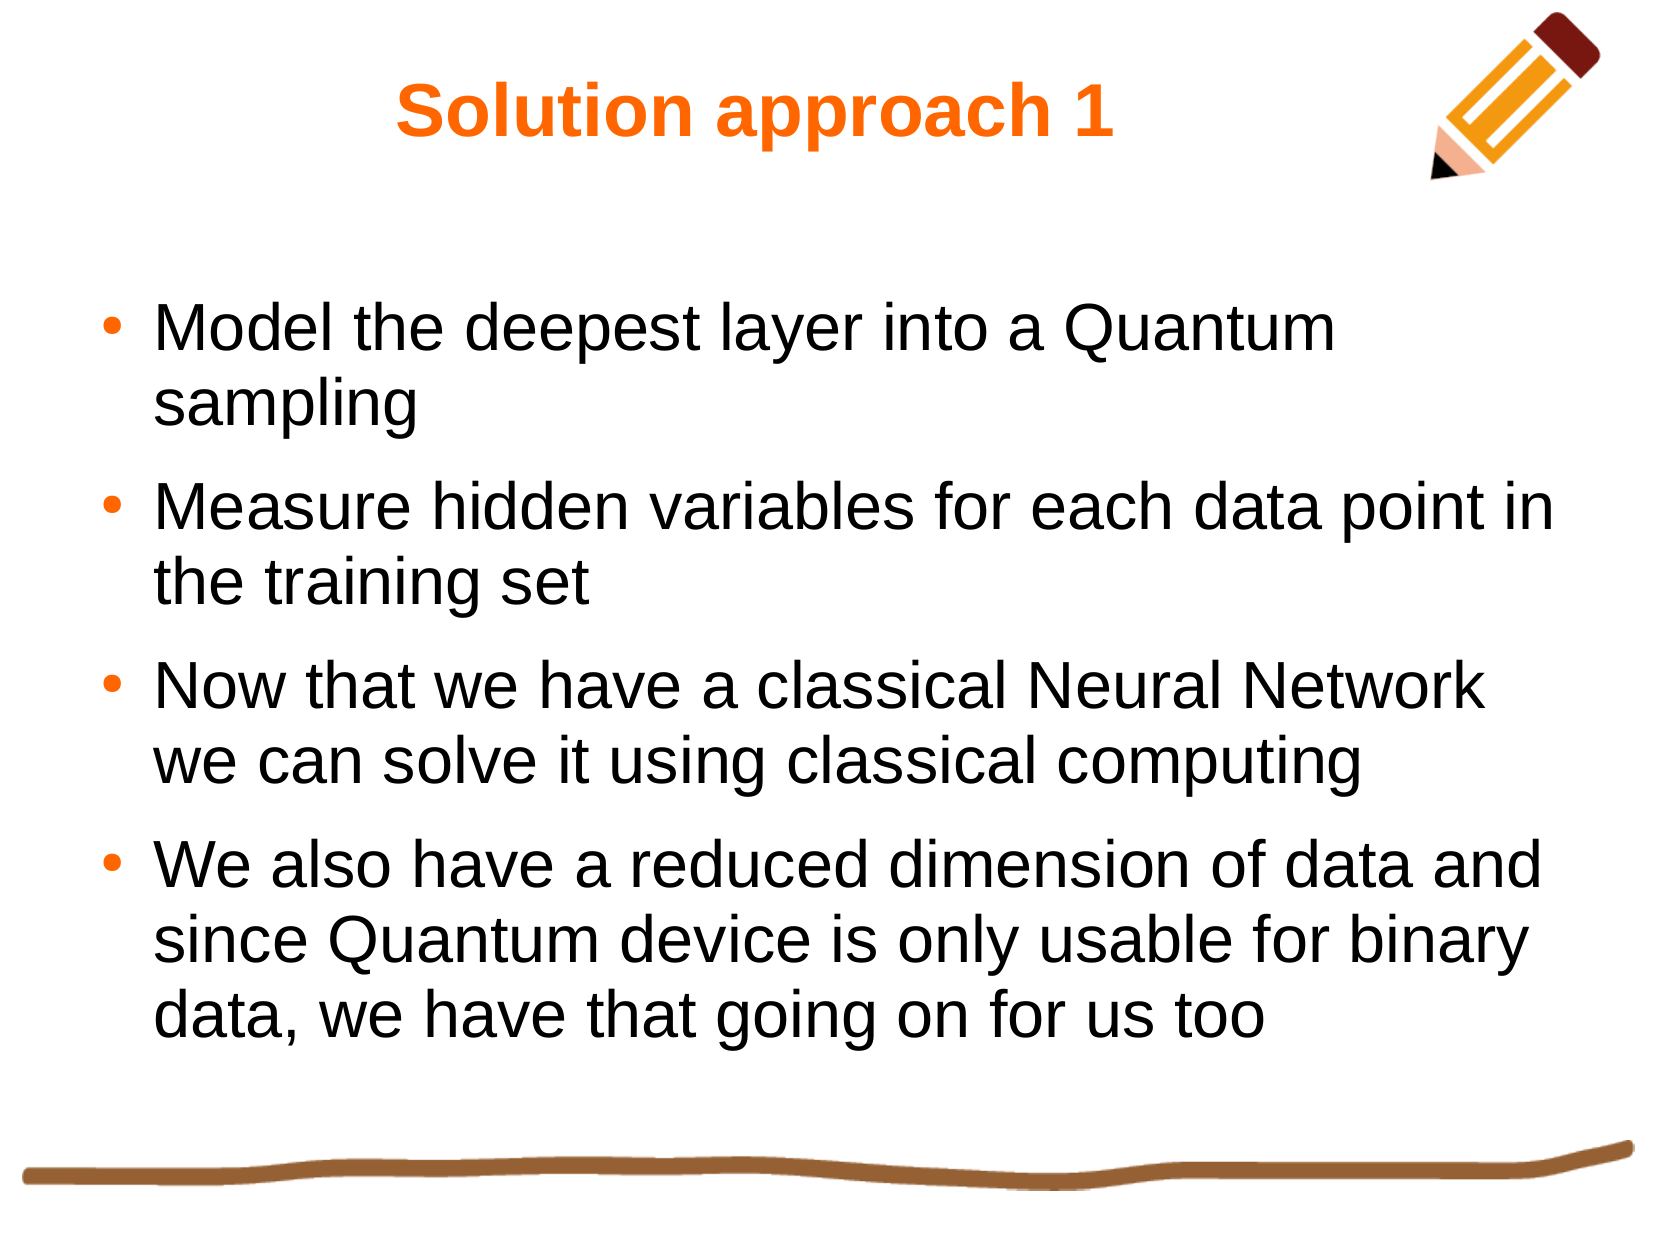

# Solution approach 1
Model the deepest layer into a Quantum sampling
Measure hidden variables for each data point in the training set
Now that we have a classical Neural Network we can solve it using classical computing
We also have a reduced dimension of data and since Quantum device is only usable for binary data, we have that going on for us too